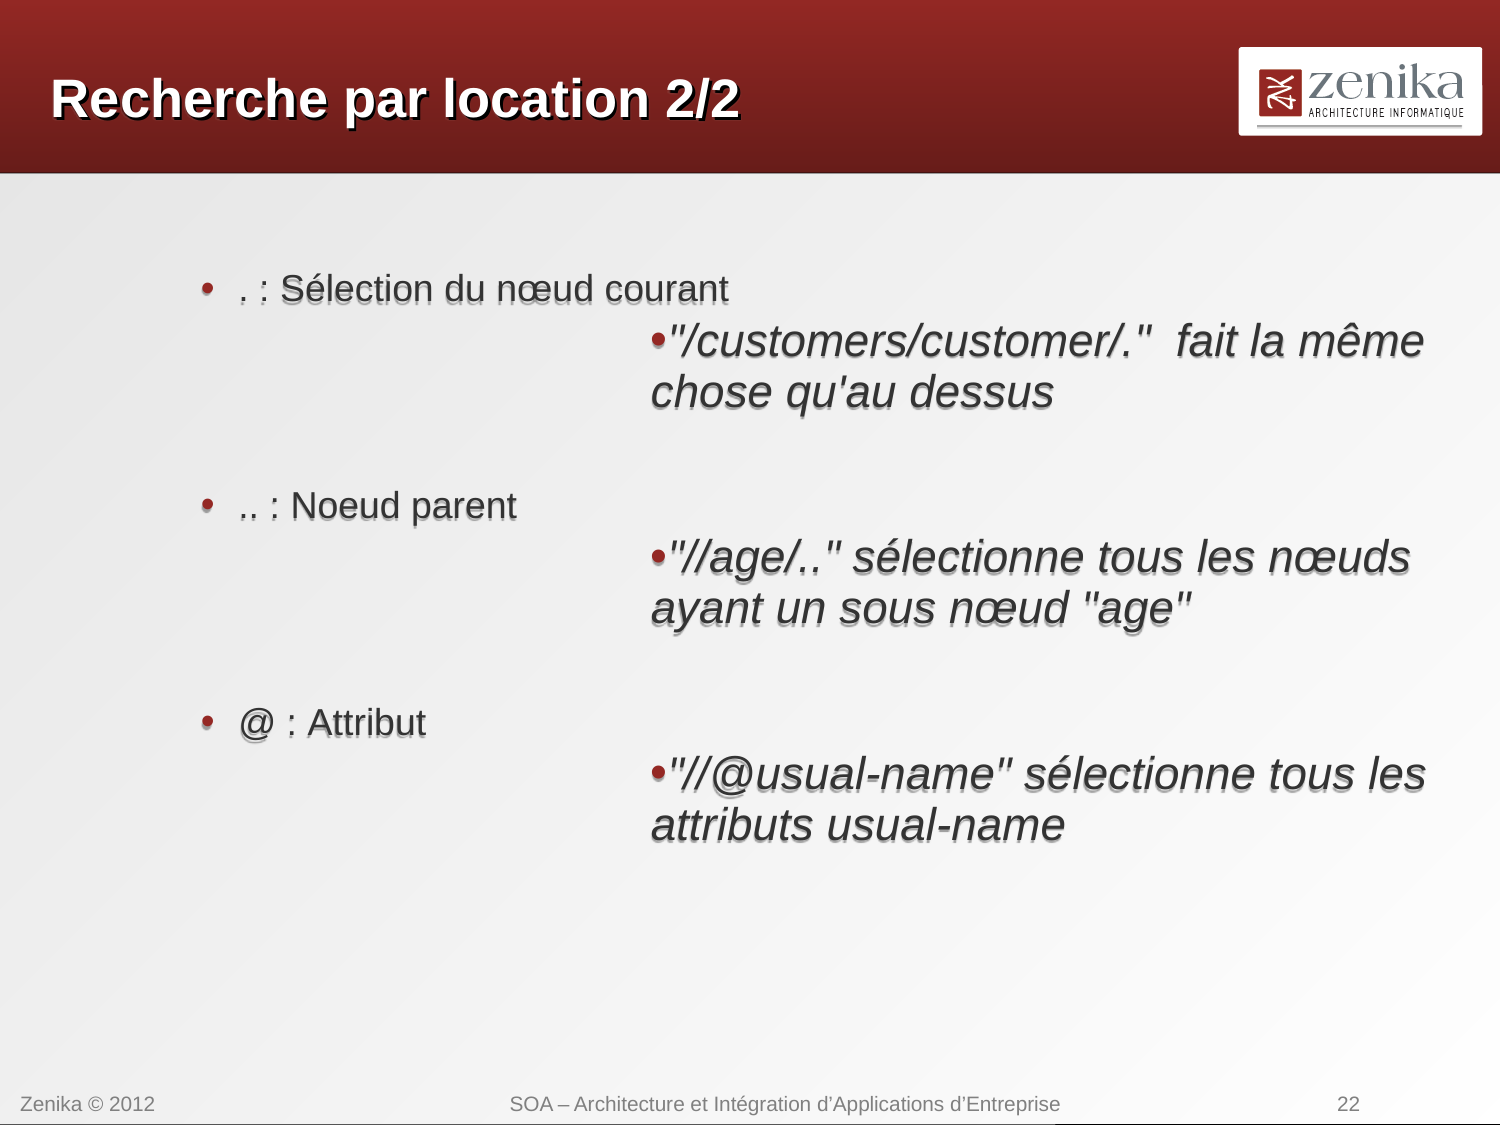

# Recherche par location 2/2
. : Sélection du nœud courant
"/customers/customer/." fait la même chose qu'au dessus
.. : Noeud parent
"//age/.." sélectionne tous les nœuds ayant un sous nœud "age"
@ : Attribut
"//@usual-name" sélectionne tous les attributs usual-name